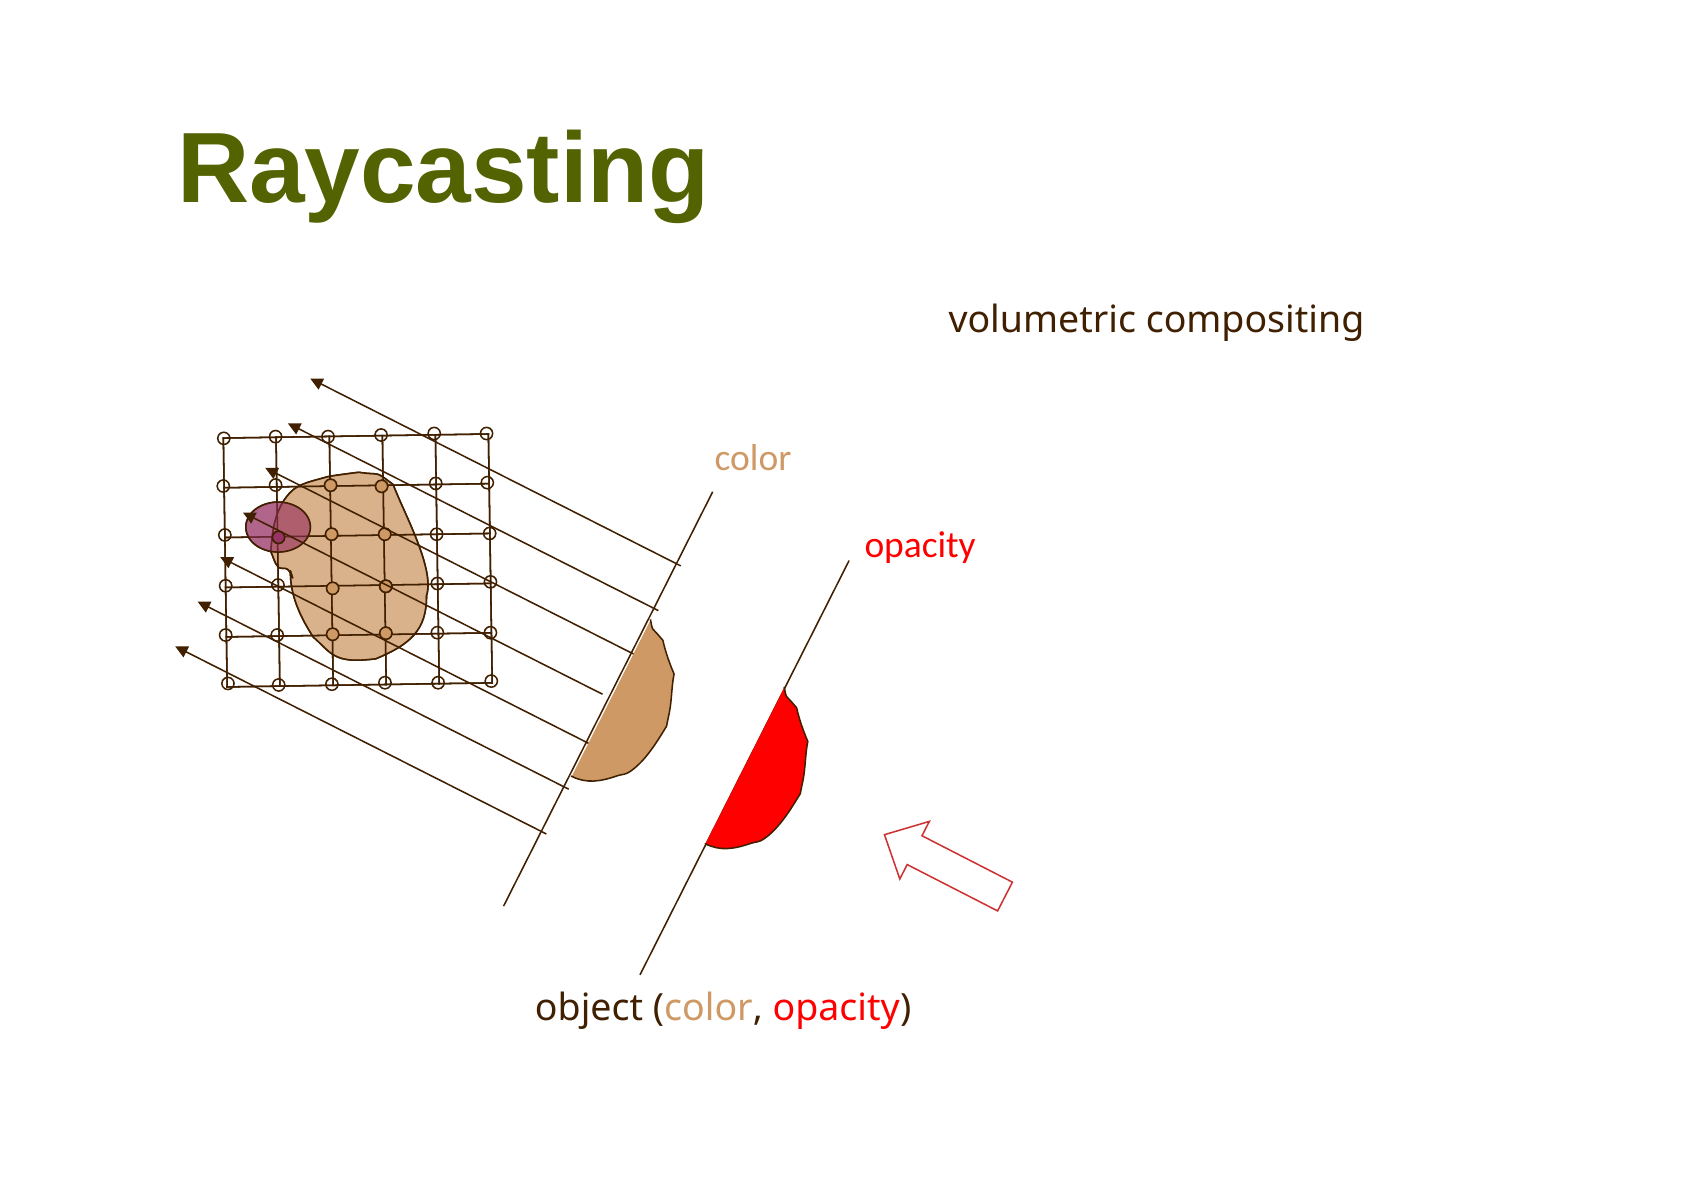

# Raycasting
volumetric compositing
color
opacity
object (color, opacity)